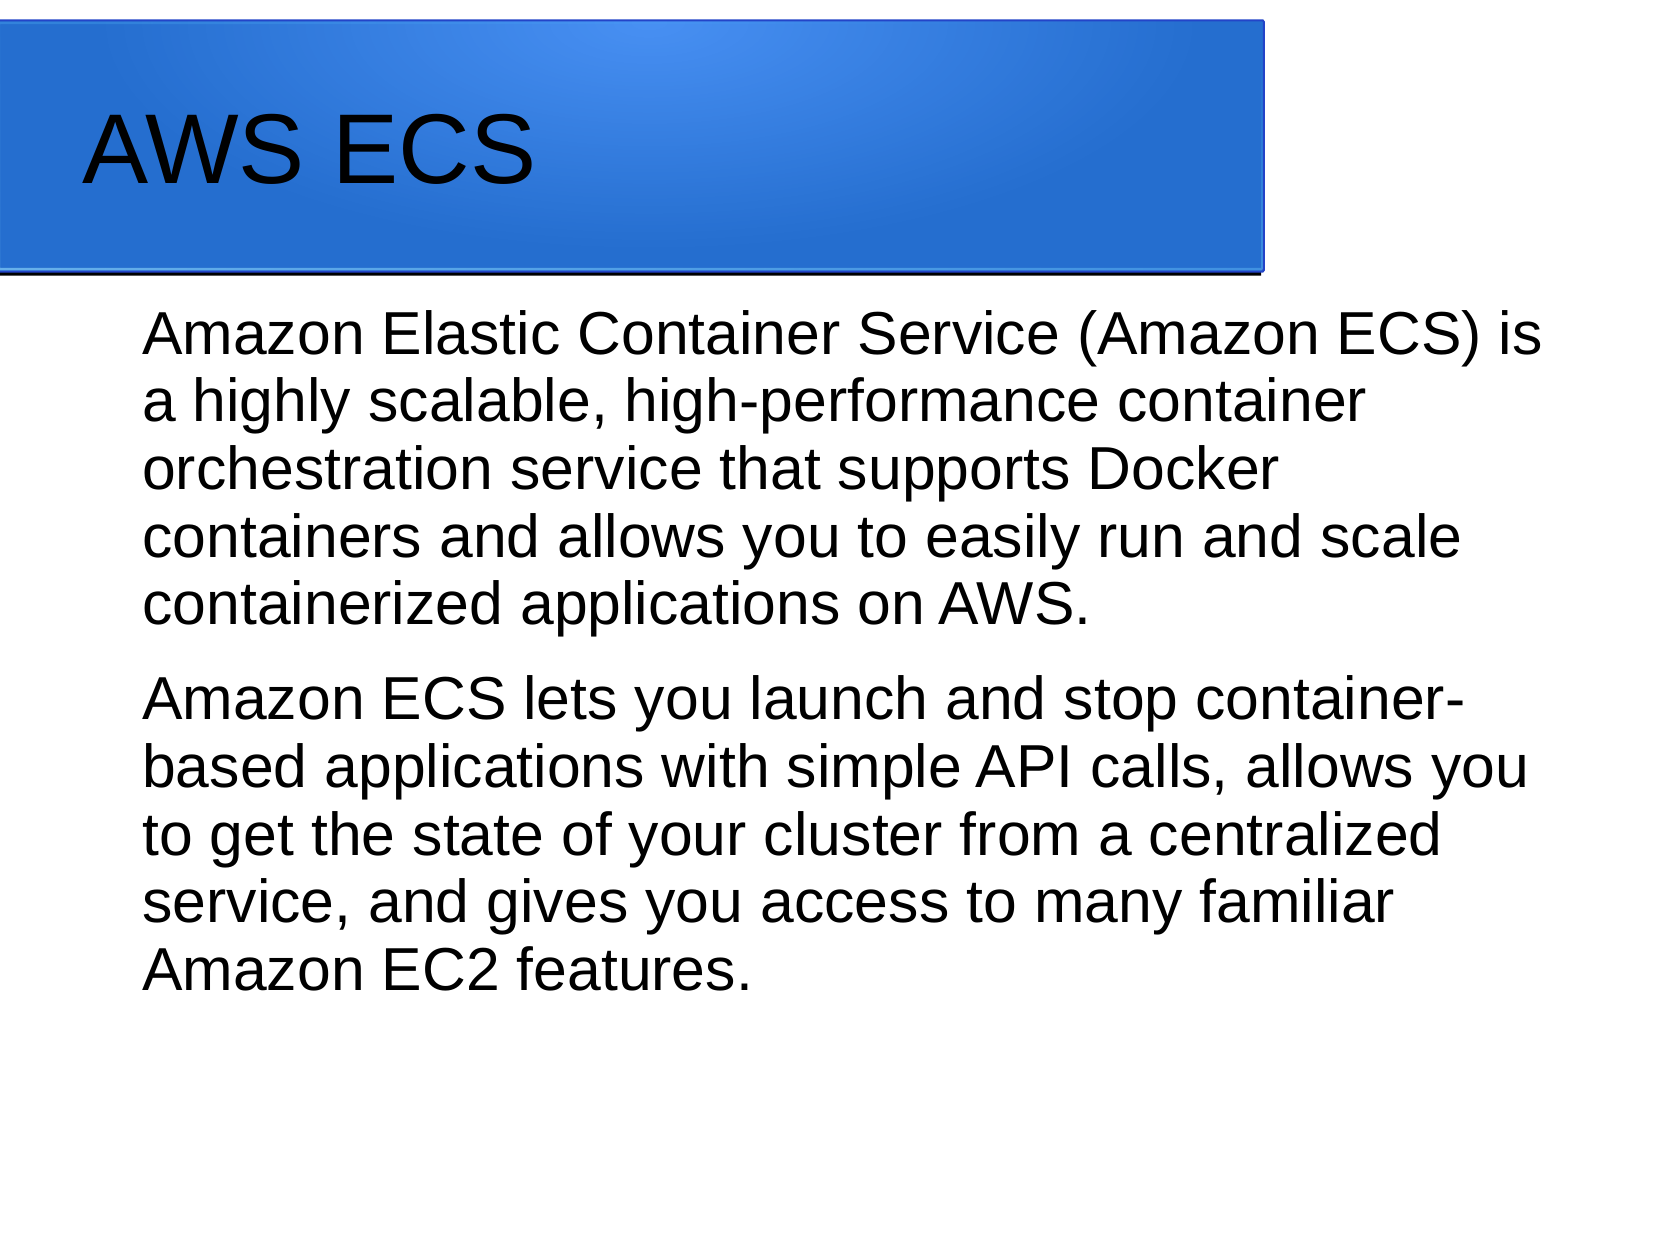

# AWS ECS
Amazon Elastic Container Service (Amazon ECS) is a highly scalable, high-performance container orchestration service that supports Docker containers and allows you to easily run and scale containerized applications on AWS.
Amazon ECS lets you launch and stop container-based applications with simple API calls, allows you to get the state of your cluster from a centralized service, and gives you access to many familiar Amazon EC2 features.